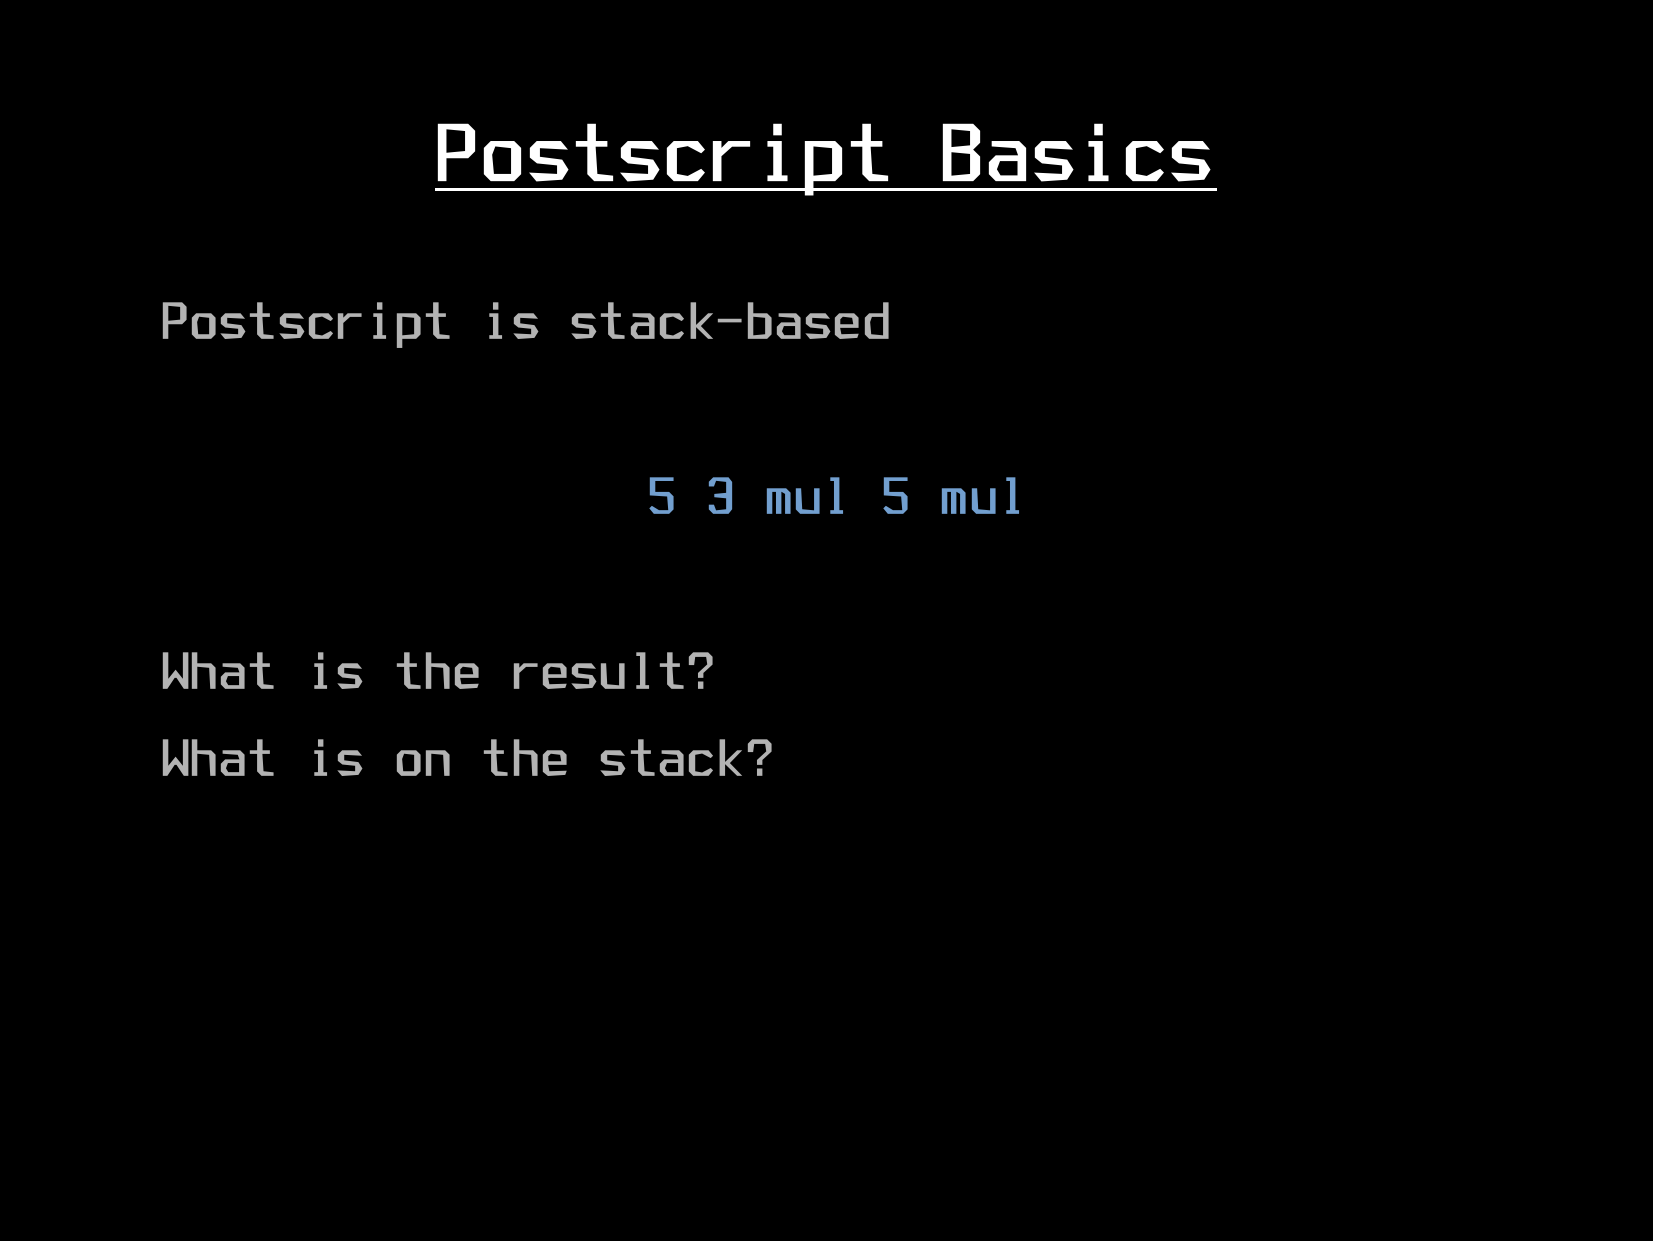

# Postscript Basics
| Postscript is stack-based 5 3 mul 5 mul What is the result? What is on the stack? | |
| --- | --- |